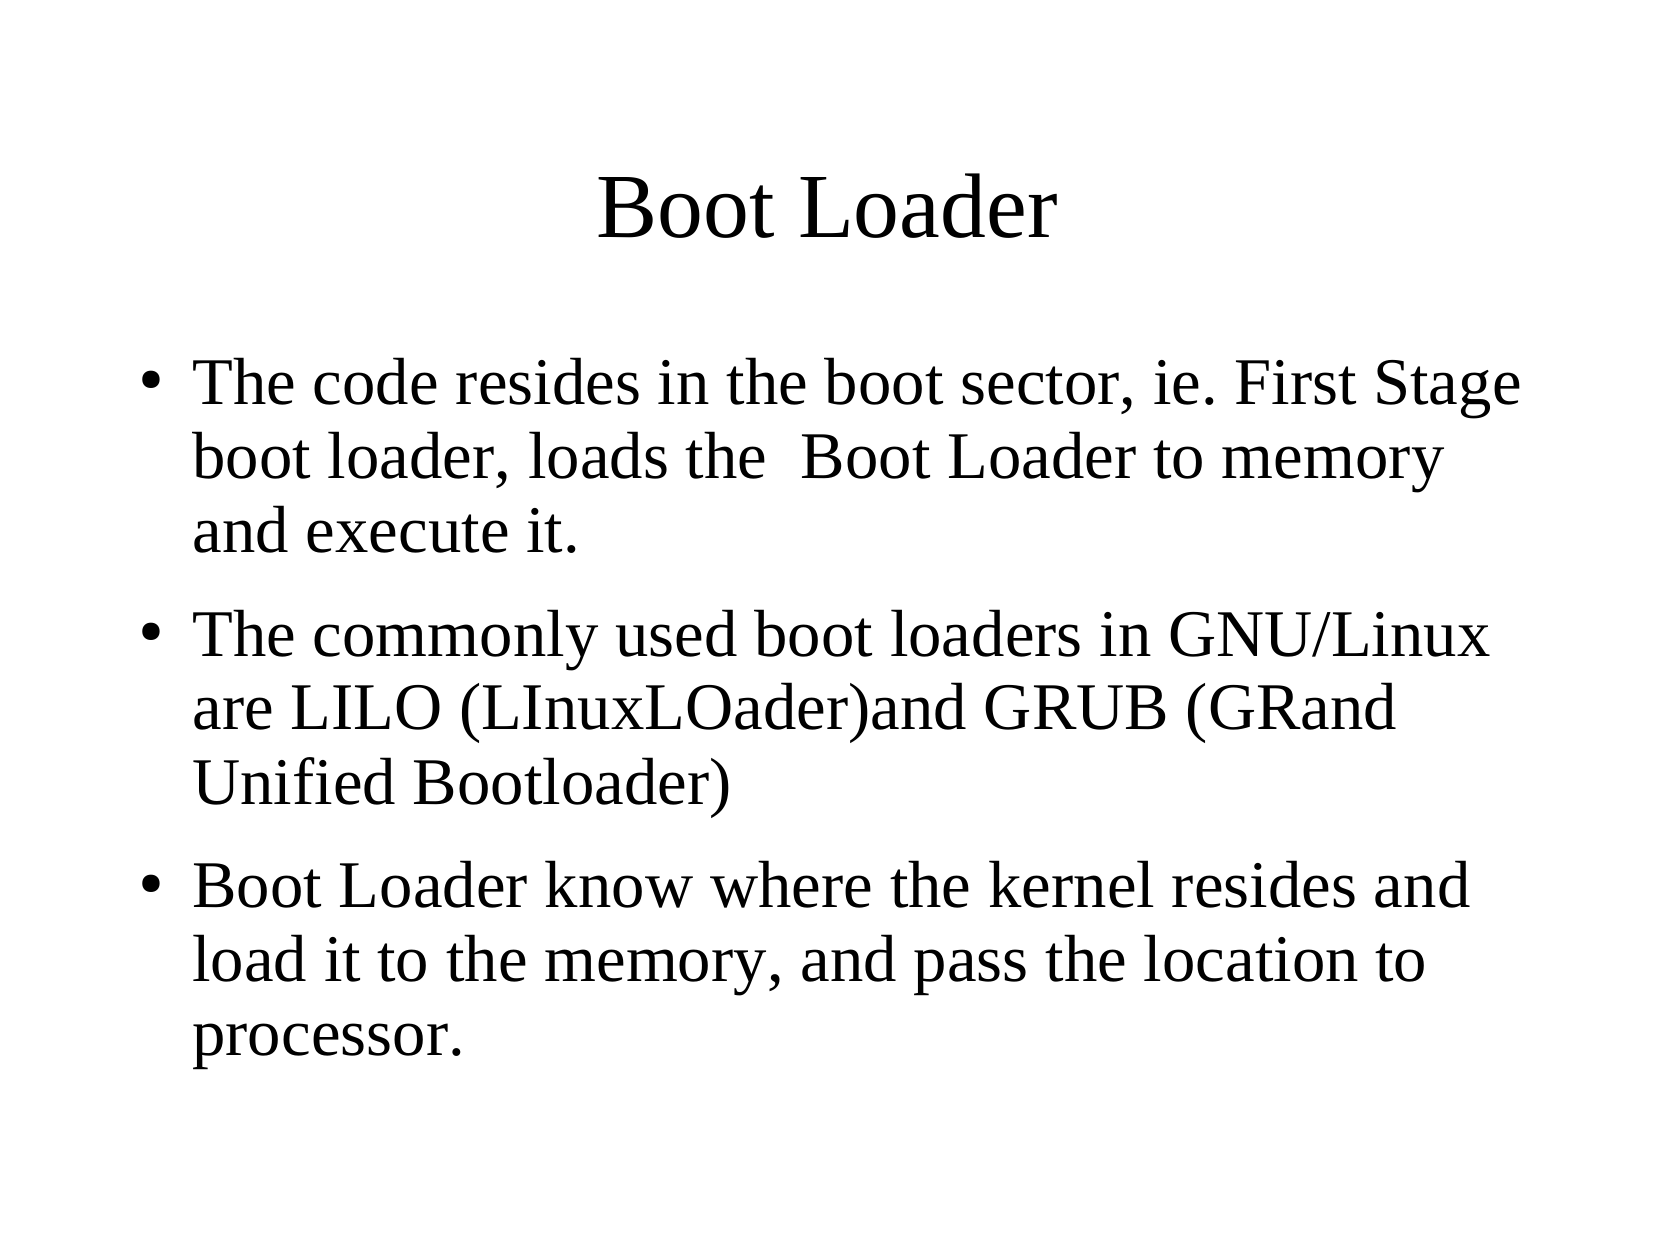

# Boot Loader
The code resides in the boot sector, ie. First Stage boot loader, loads the Boot Loader to memory and execute it.
The commonly used boot loaders in GNU/Linux are LILO (LInuxLOader)and GRUB (GRand Unified Bootloader)
Boot Loader know where the kernel resides and load it to the memory, and pass the location to processor.